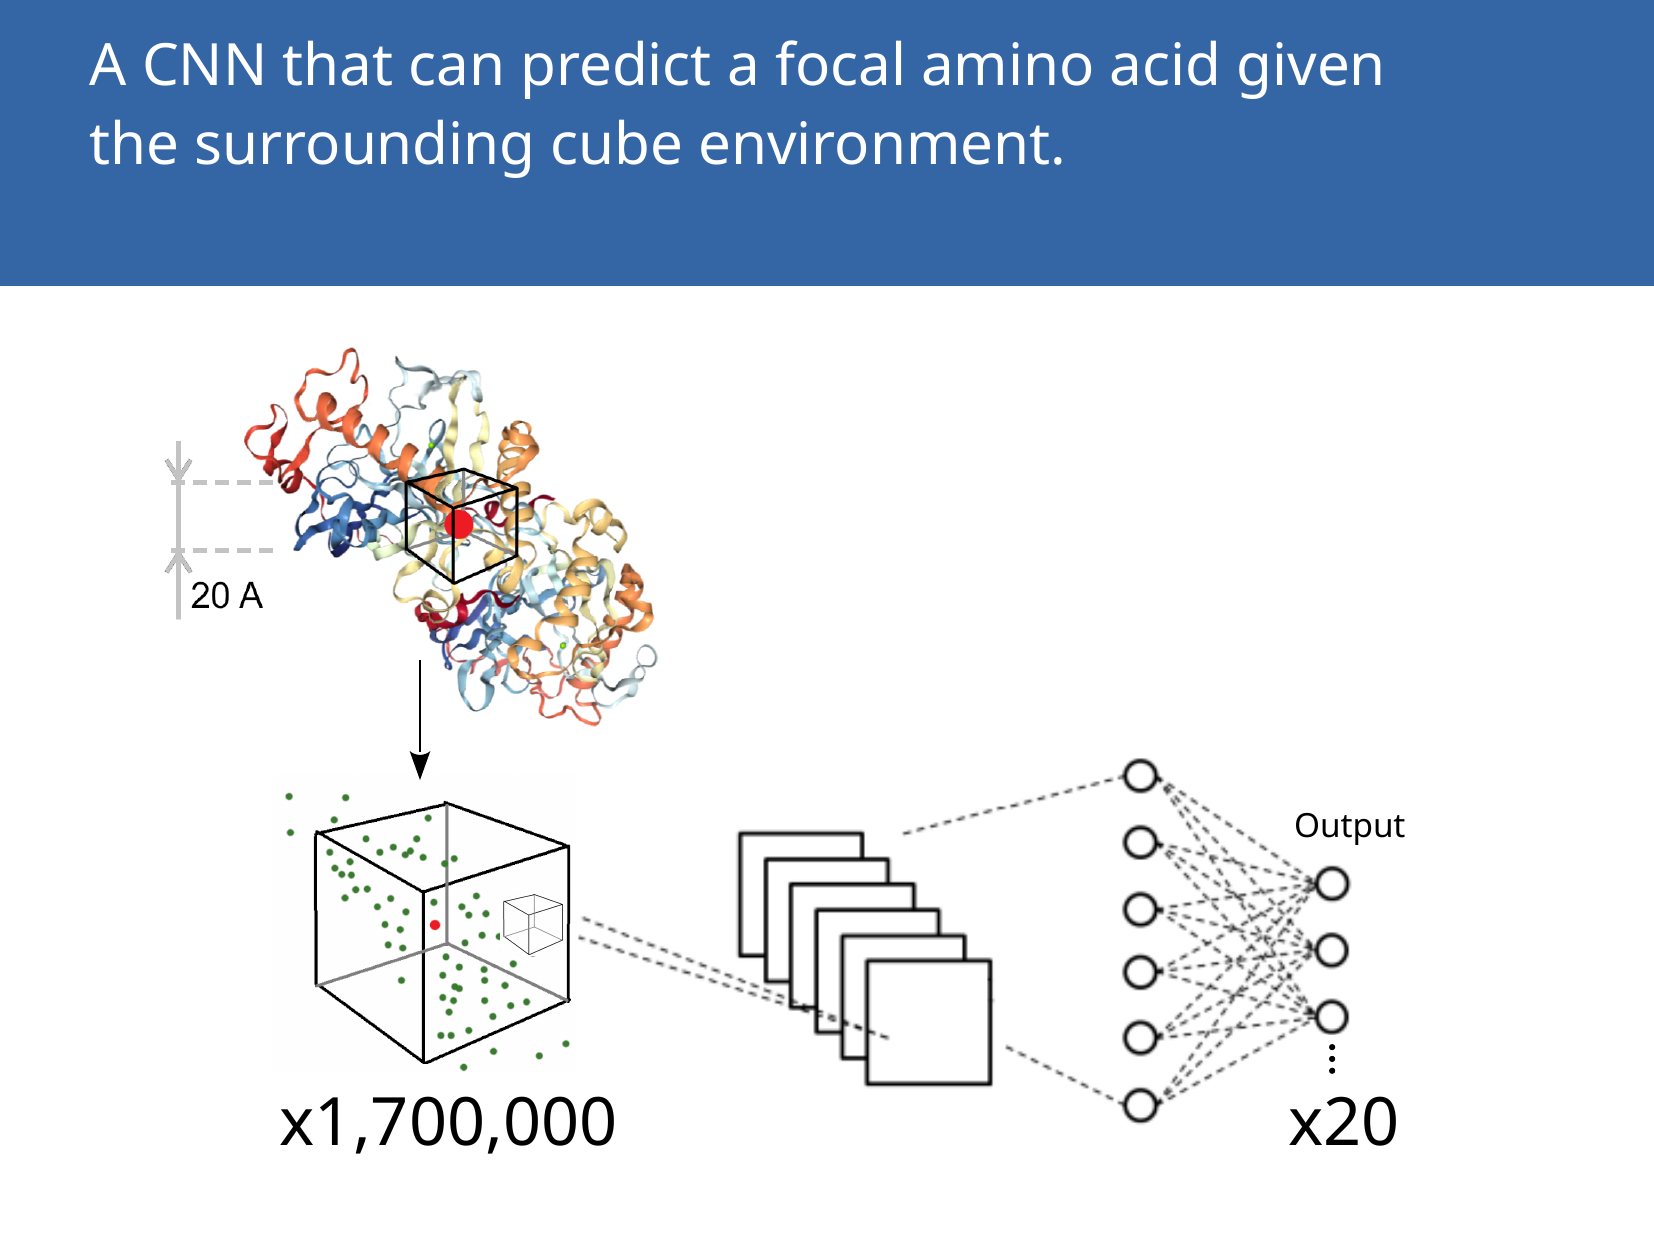

A CNN that can predict a focal amino acid given
the surrounding cube environment.
Output
x1,700,000
x20